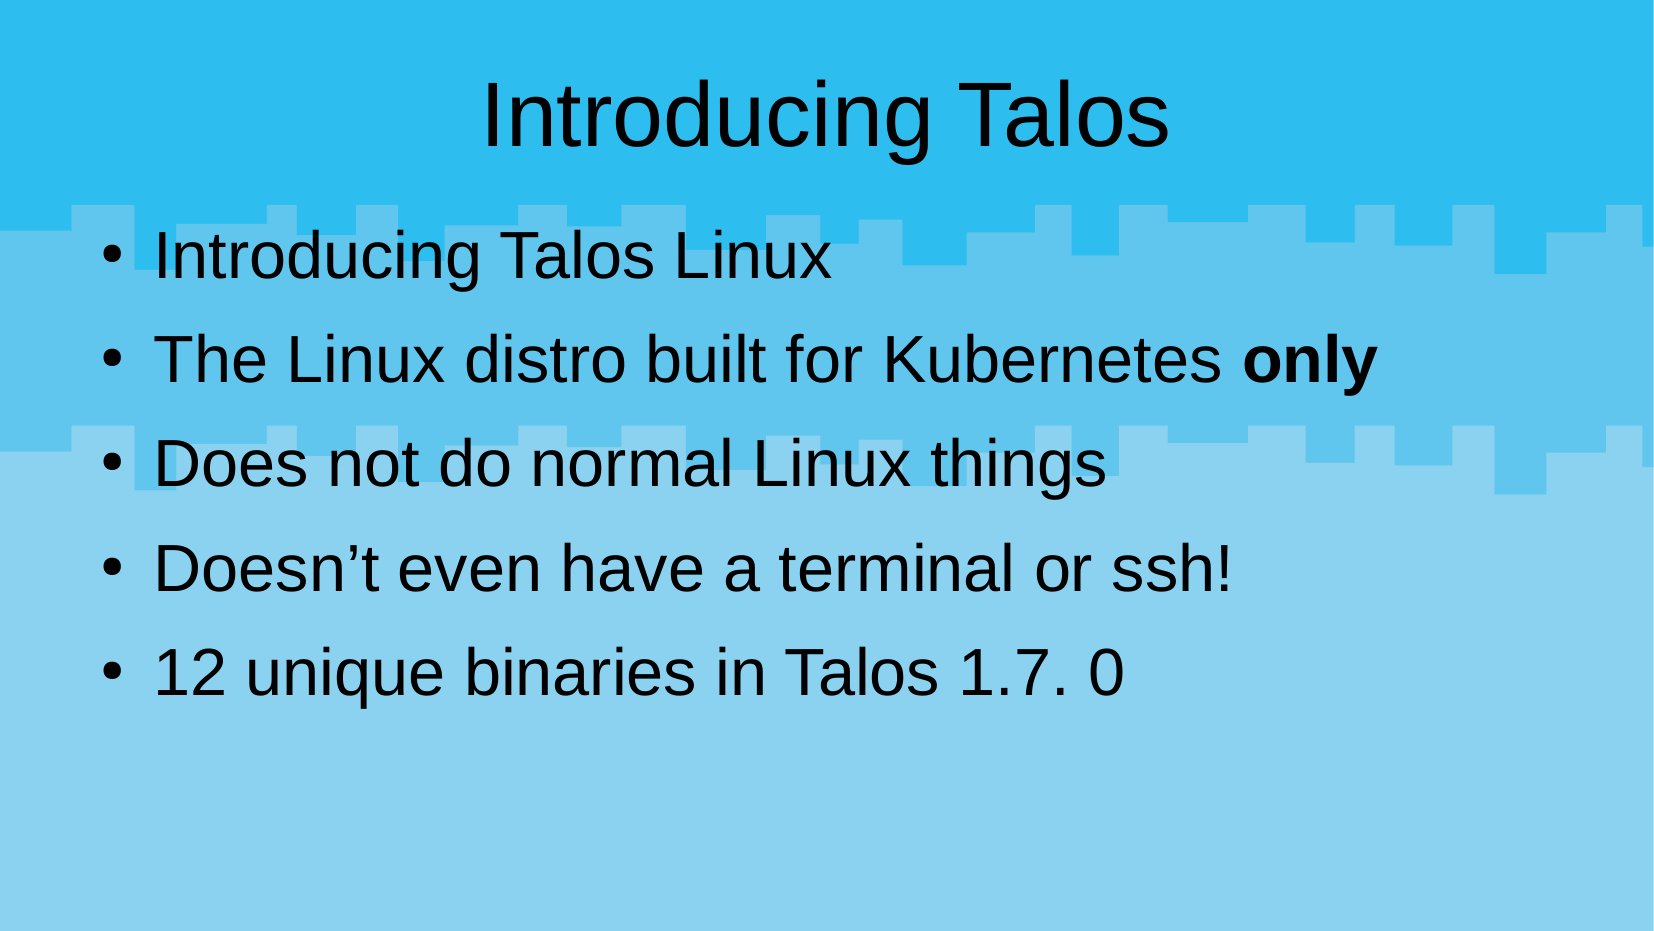

# Introducing Talos
Introducing Talos Linux
The Linux distro built for Kubernetes only
Does not do normal Linux things
Doesn’t even have a terminal or ssh!
12 unique binaries in Talos 1.7. 0